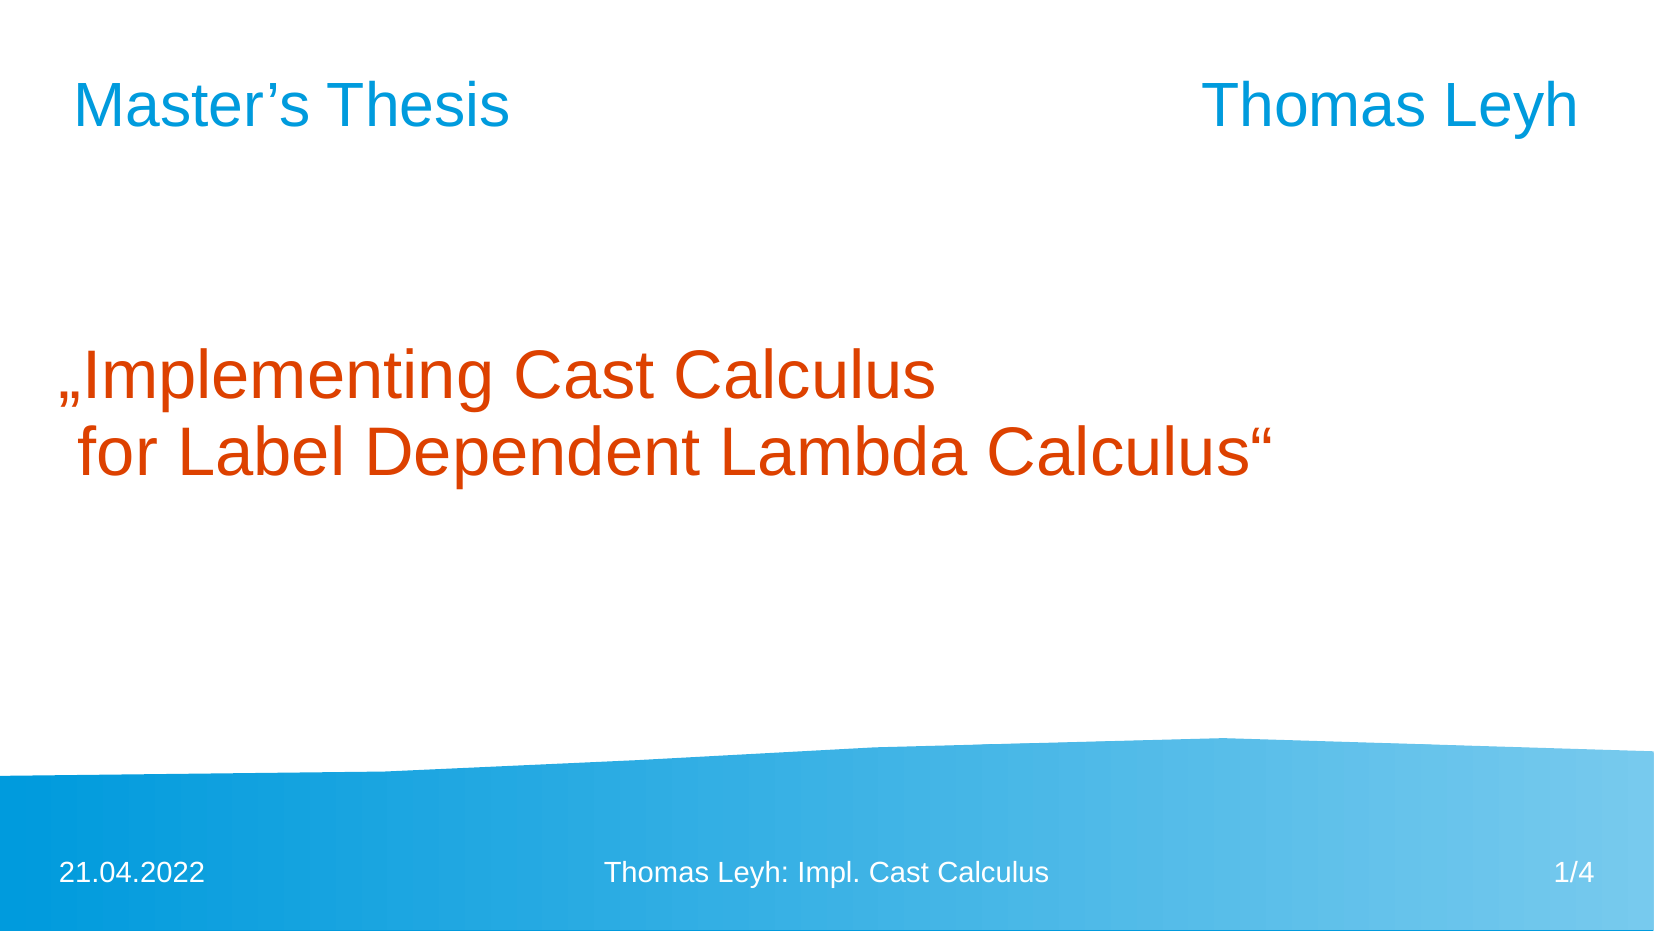

Master’s Thesis
Thomas Leyh
# „Implementing Cast Calculus for Label Dependent Lambda Calculus“